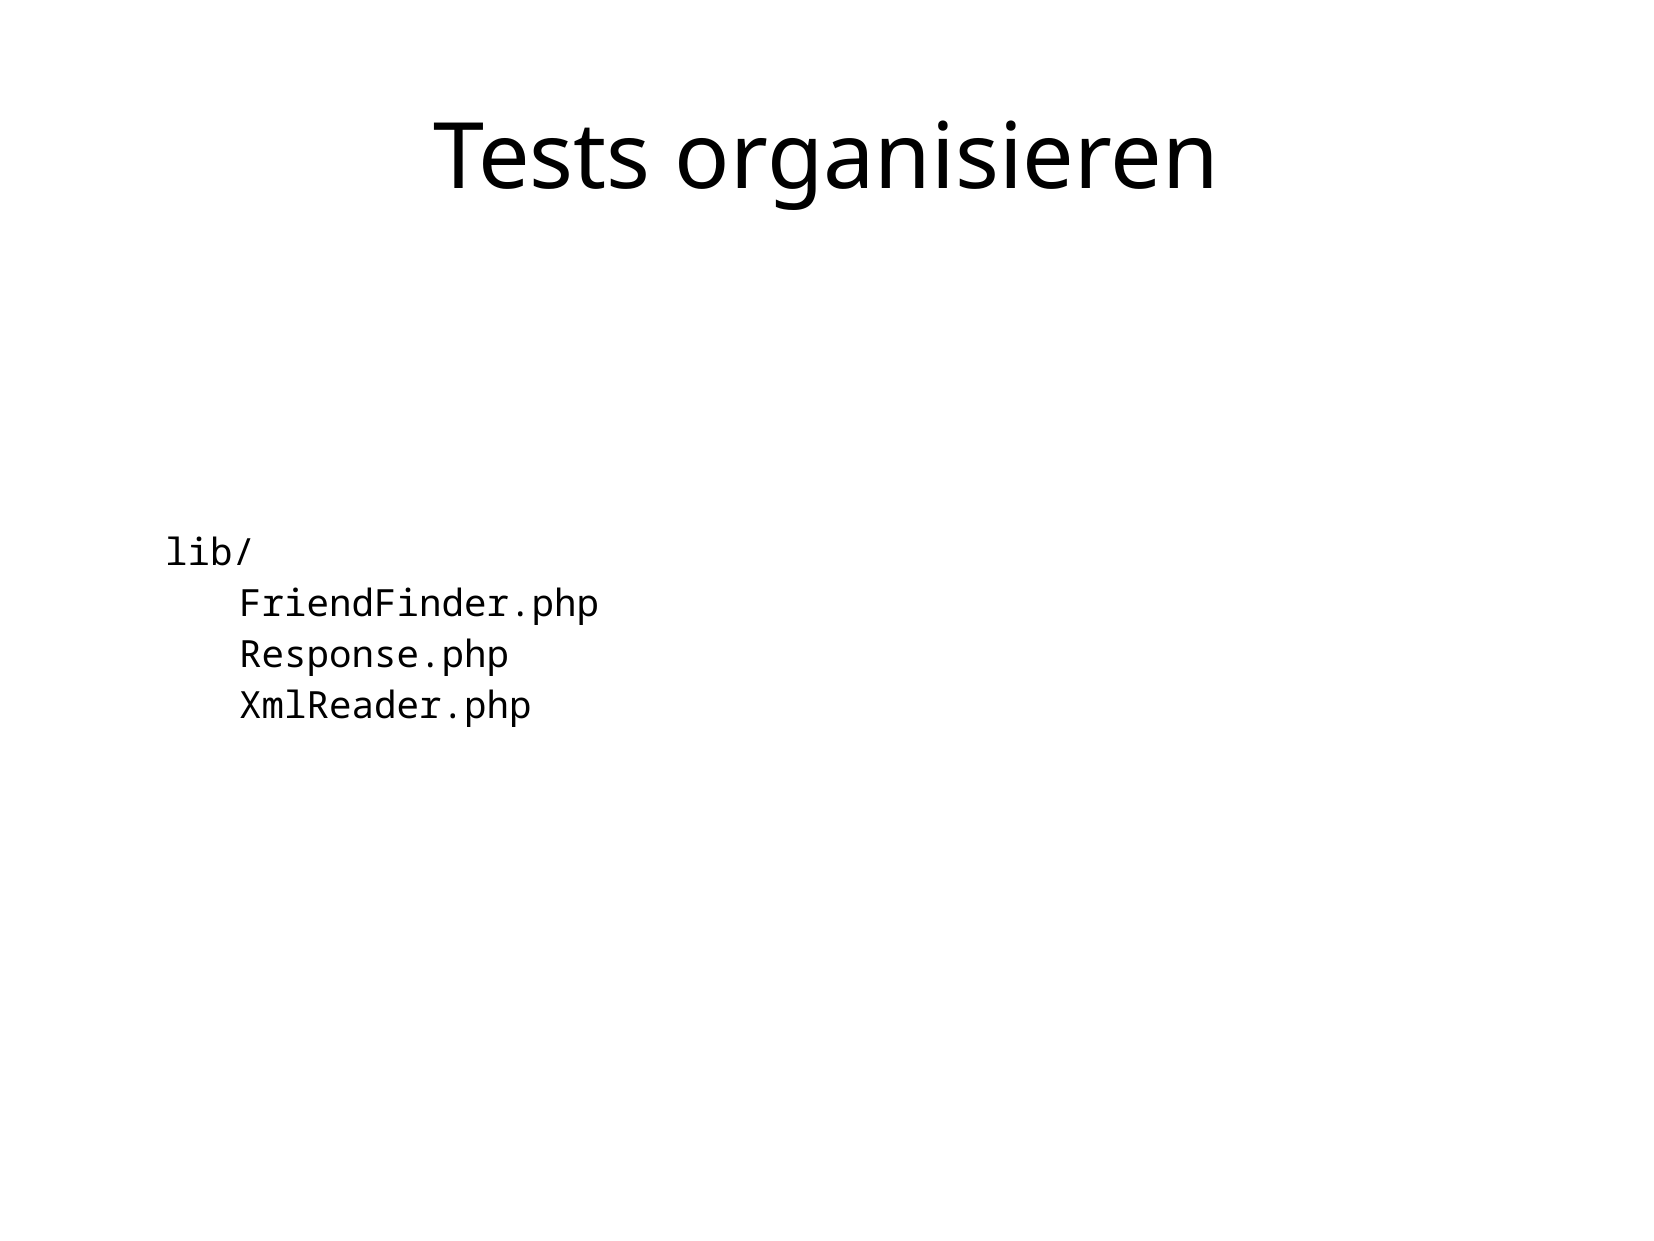

# Tests organisieren
lib/
	FriendFinder.php
	Response.php
	XmlReader.php